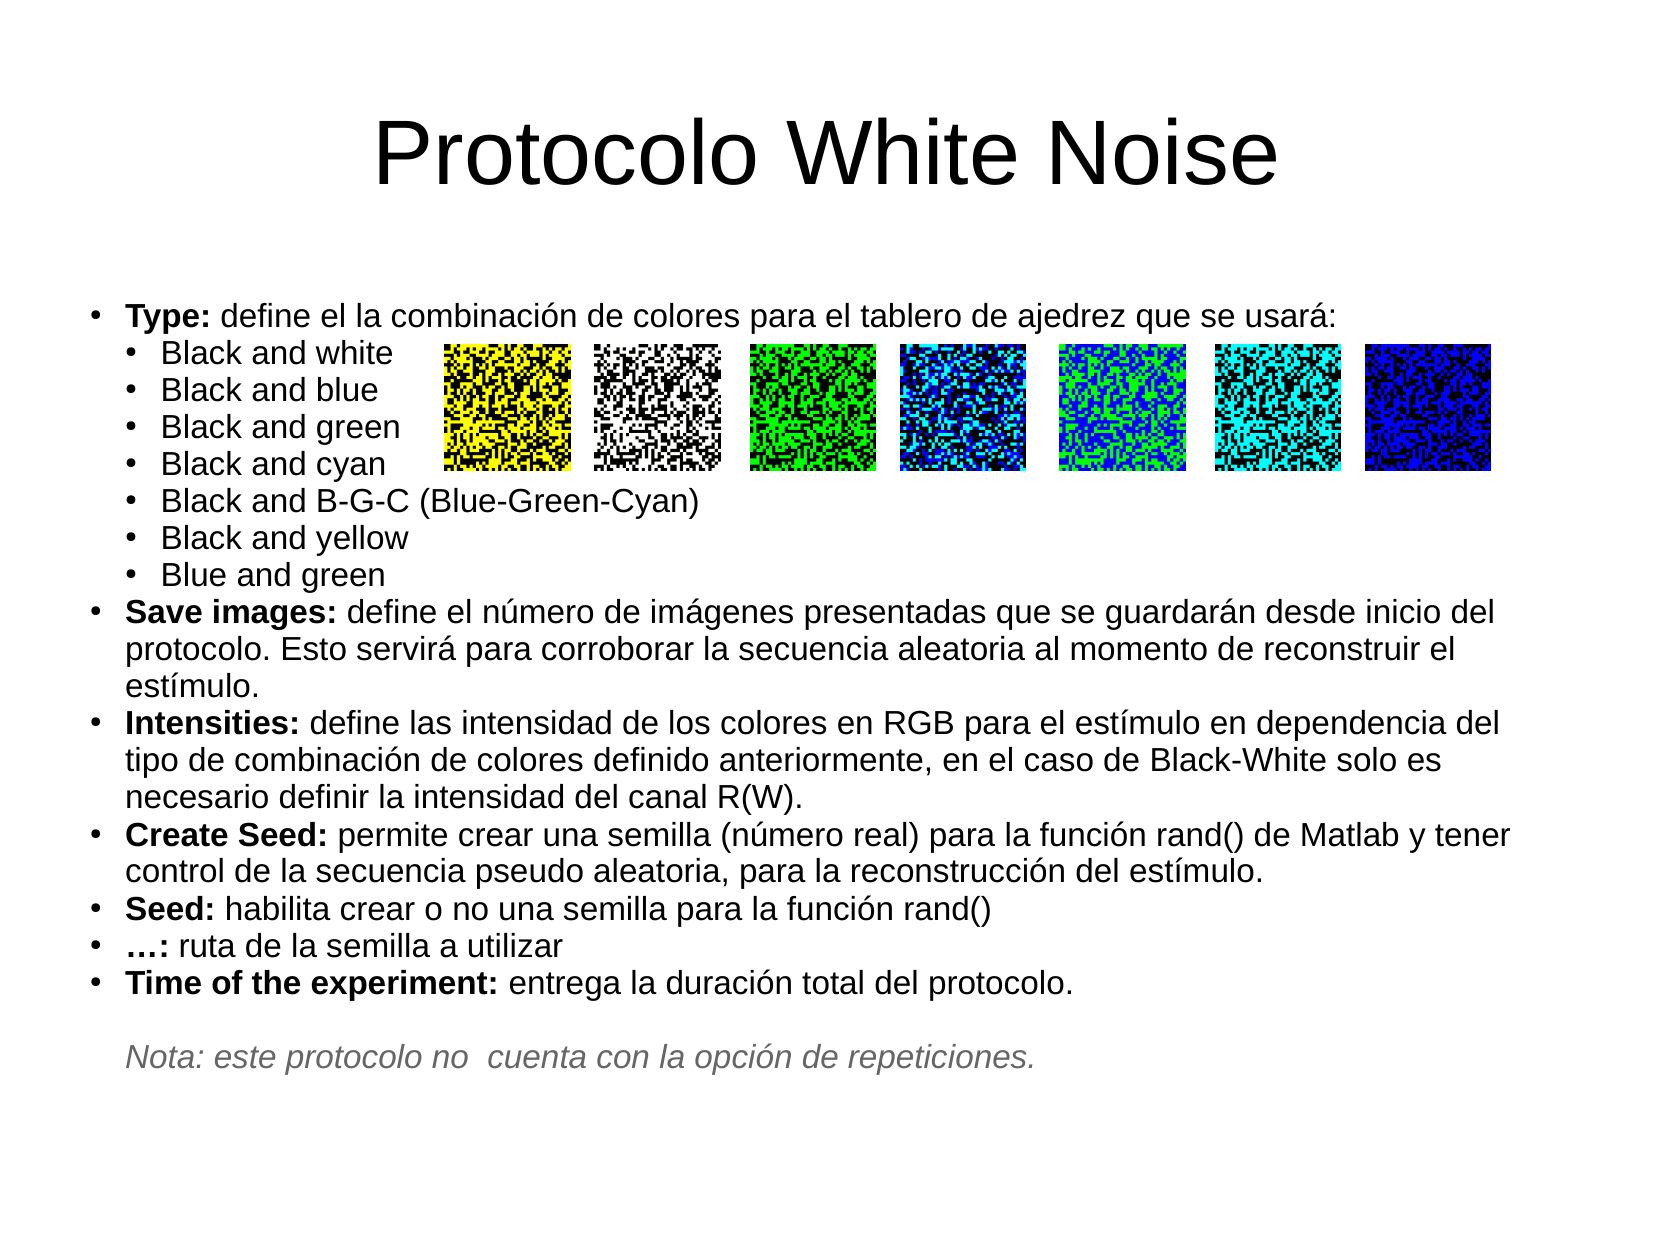

# Protocolo White Noise
Type: define el la combinación de colores para el tablero de ajedrez que se usará:
Black and white
Black and blue
Black and green
Black and cyan
Black and B-G-C (Blue-Green-Cyan)
Black and yellow
Blue and green
Save images: define el número de imágenes presentadas que se guardarán desde inicio del protocolo. Esto servirá para corroborar la secuencia aleatoria al momento de reconstruir el estímulo.
Intensities: define las intensidad de los colores en RGB para el estímulo en dependencia del tipo de combinación de colores definido anteriormente, en el caso de Black-White solo es necesario definir la intensidad del canal R(W).
Create Seed: permite crear una semilla (número real) para la función rand() de Matlab y tener control de la secuencia pseudo aleatoria, para la reconstrucción del estímulo.
Seed: habilita crear o no una semilla para la función rand()
…: ruta de la semilla a utilizar
Time of the experiment: entrega la duración total del protocolo.
Nota: este protocolo no cuenta con la opción de repeticiones.